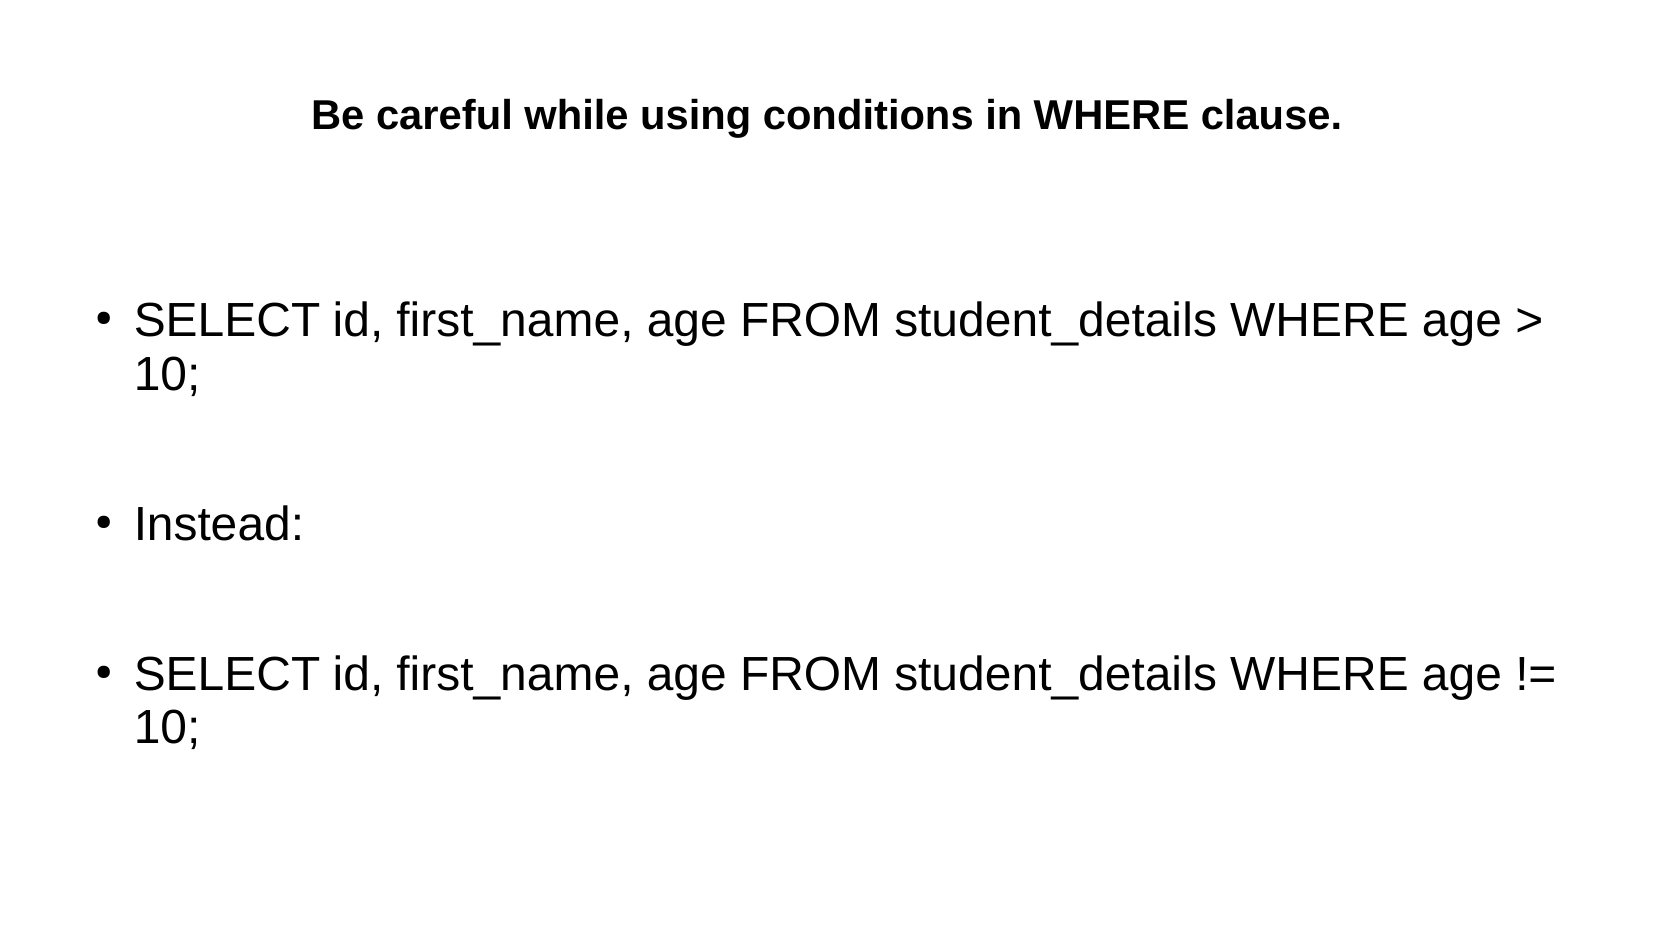

# Be careful while using conditions in WHERE clause.
SELECT id, first_name, age FROM student_details WHERE age > 10;
Instead:
SELECT id, first_name, age FROM student_details WHERE age != 10;